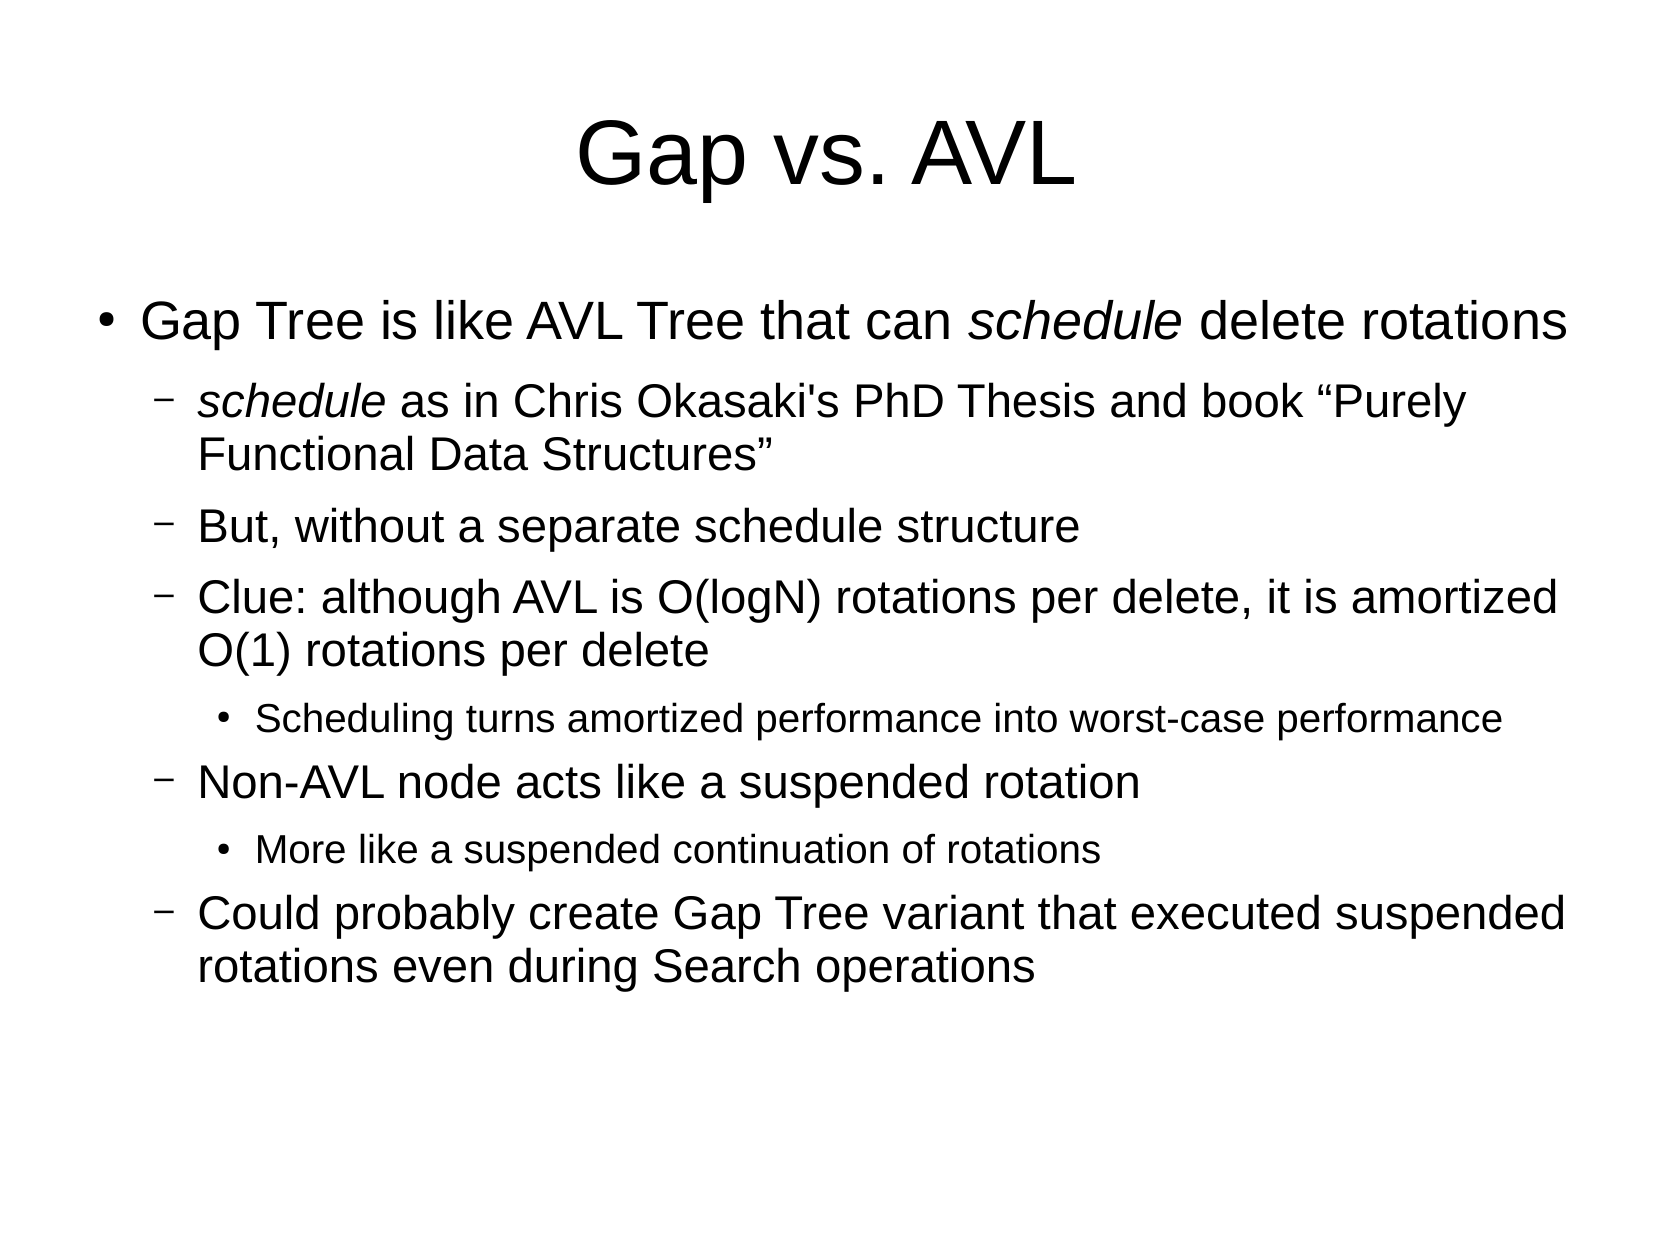

# Gap vs. AVL
Gap Tree is like AVL Tree that can schedule delete rotations
schedule as in Chris Okasaki's PhD Thesis and book “Purely Functional Data Structures”
But, without a separate schedule structure
Clue: although AVL is O(logN) rotations per delete, it is amortized O(1) rotations per delete
Scheduling turns amortized performance into worst-case performance
Non-AVL node acts like a suspended rotation
More like a suspended continuation of rotations
Could probably create Gap Tree variant that executed suspended rotations even during Search operations